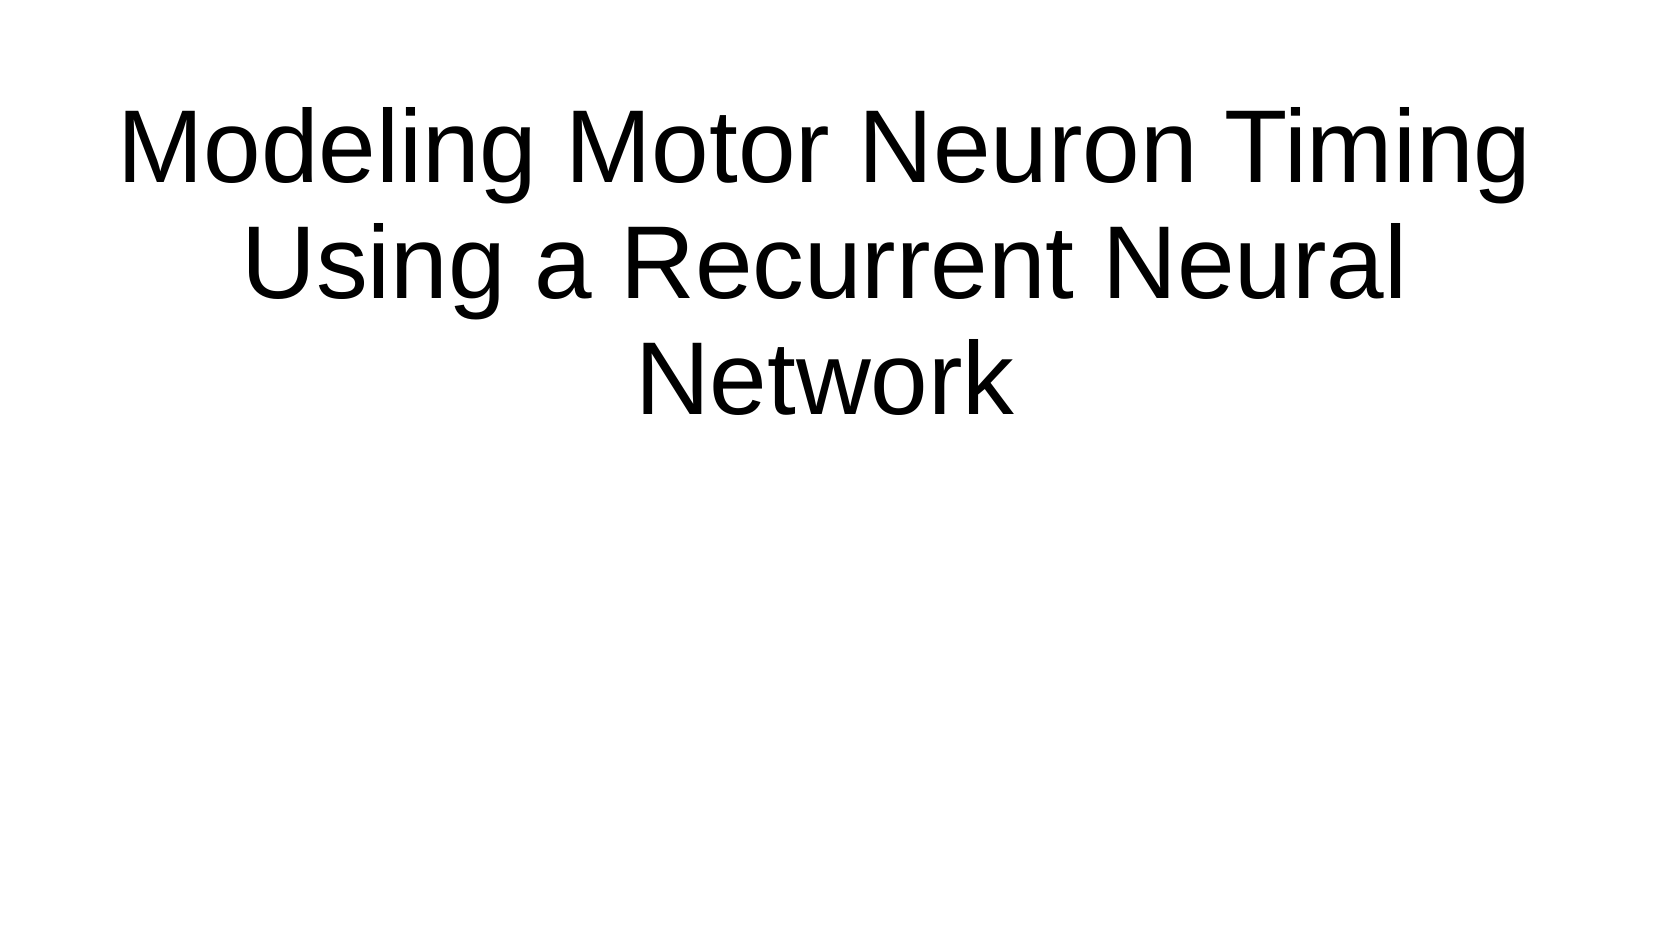

# Modeling Motor Neuron Timing Using a Recurrent Neural Network